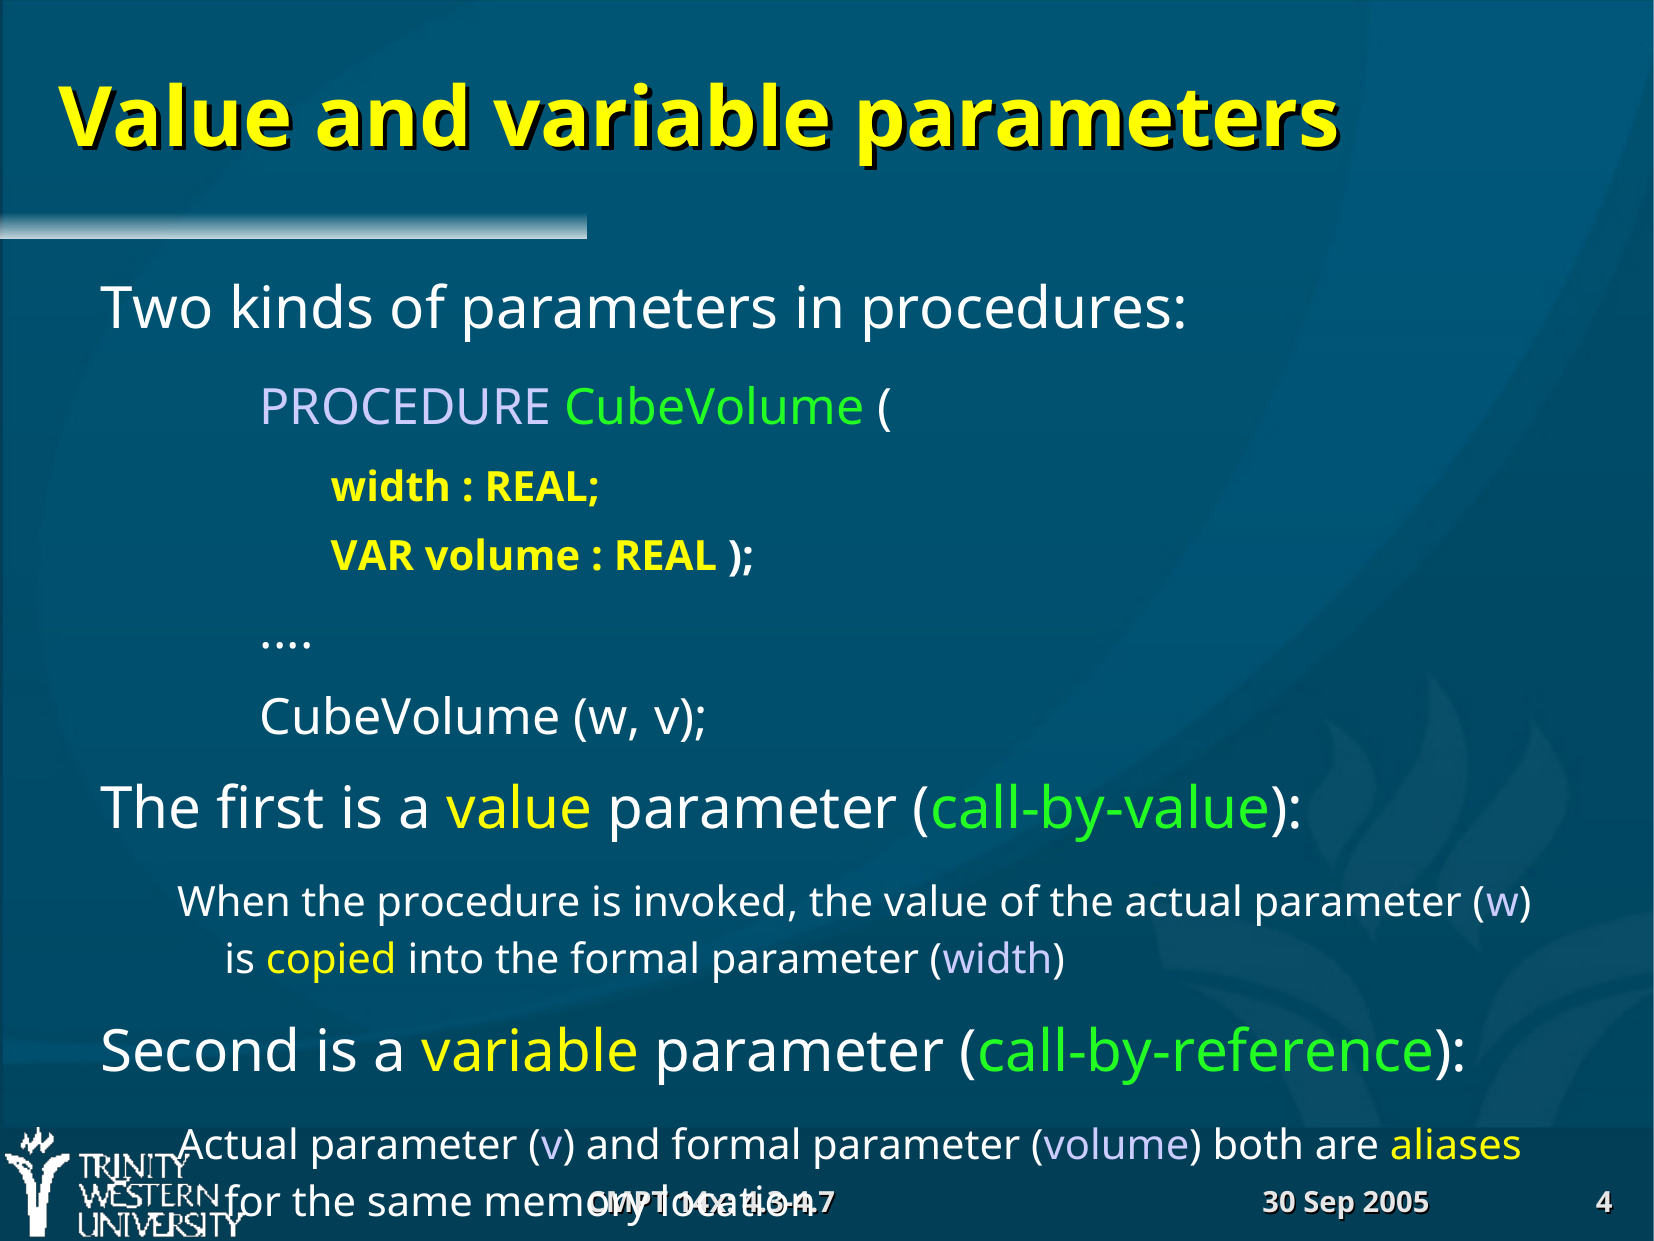

# Value and variable parameters
Two kinds of parameters in procedures:
PROCEDURE CubeVolume (
width : REAL;
VAR volume : REAL );
....
CubeVolume (w, v);
The first is a value parameter (call-by-value):
When the procedure is invoked, the value of the actual parameter (w) is copied into the formal parameter (width)
Second is a variable parameter (call-by-reference):
Actual parameter (v) and formal parameter (volume) both are aliases for the same memory location
CMPT 14x: 4.3-4.7
30 Sep 2005
4